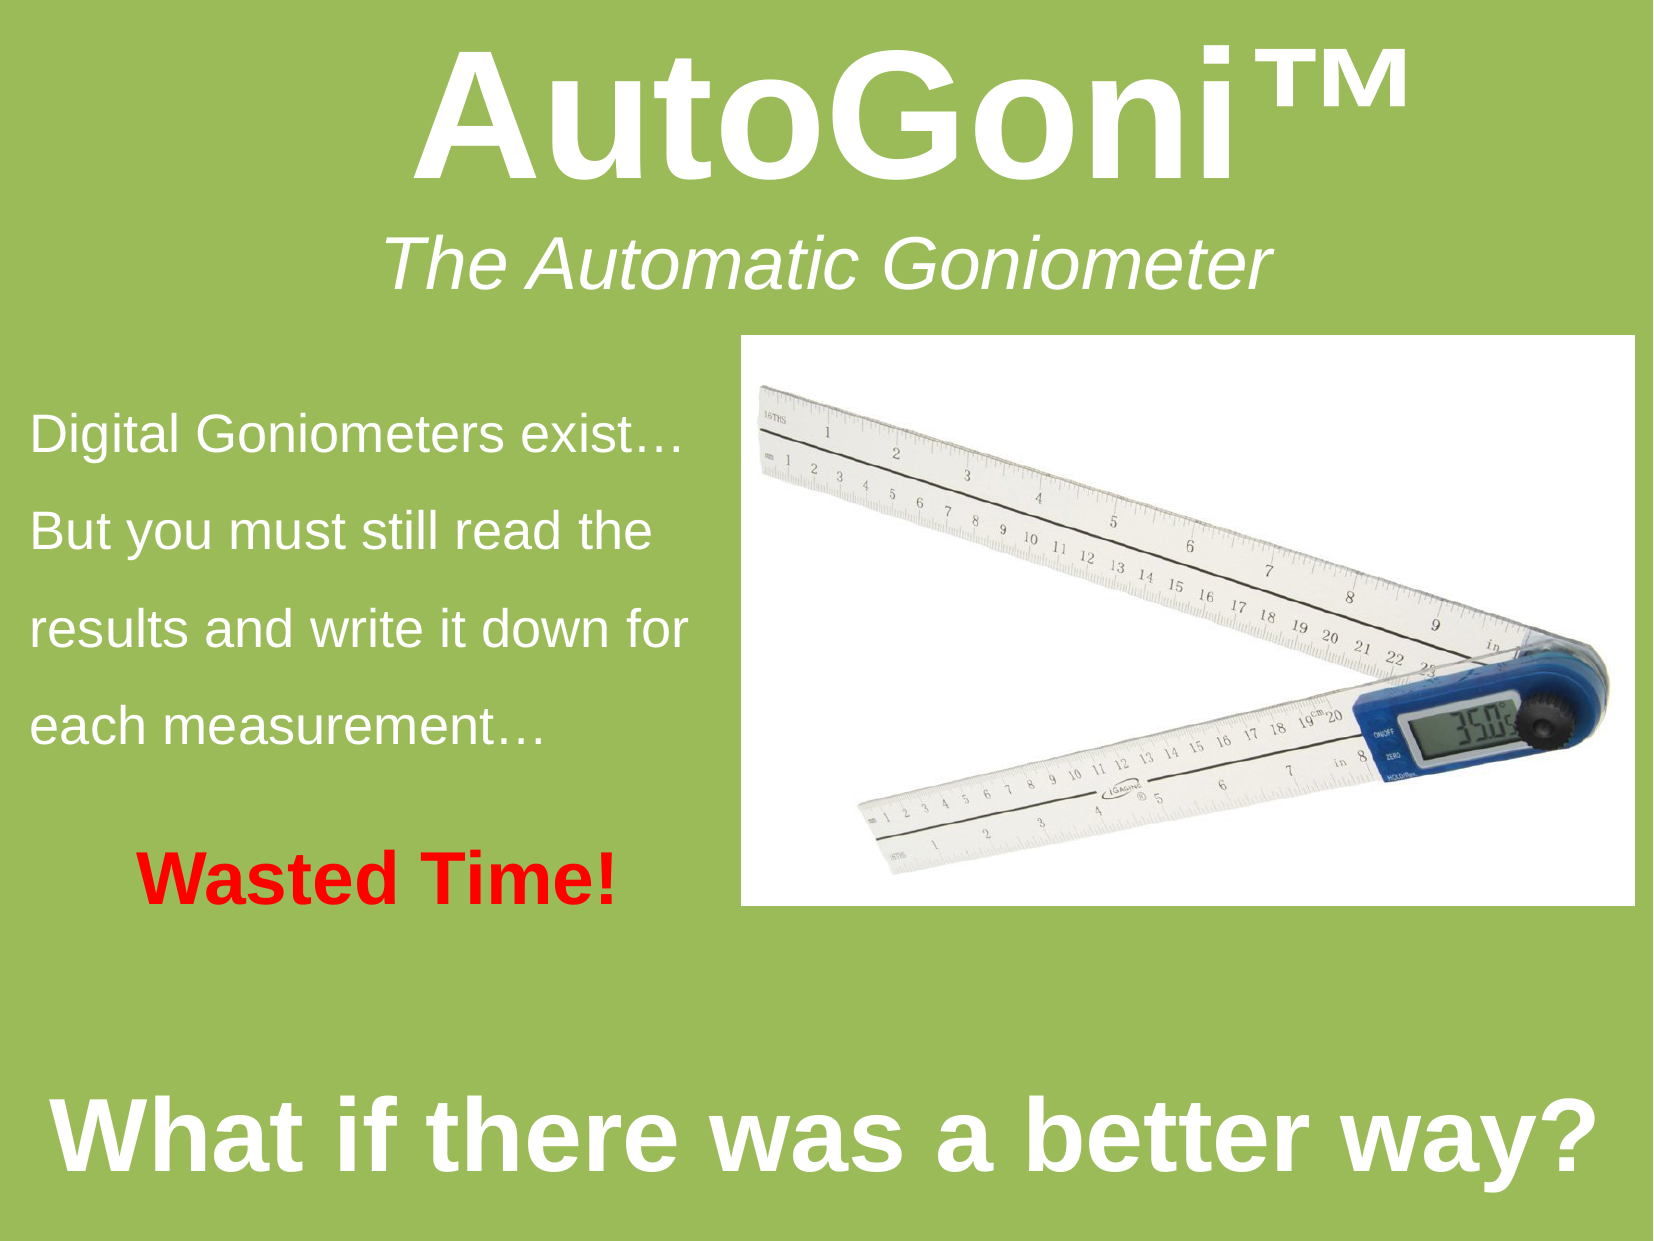

™
AutoGoni
The Automatic Goniometer
Digital Goniometers exist…
But you must still read the results and write it down for each measurement…
Wasted Time!
What if there was a better way?